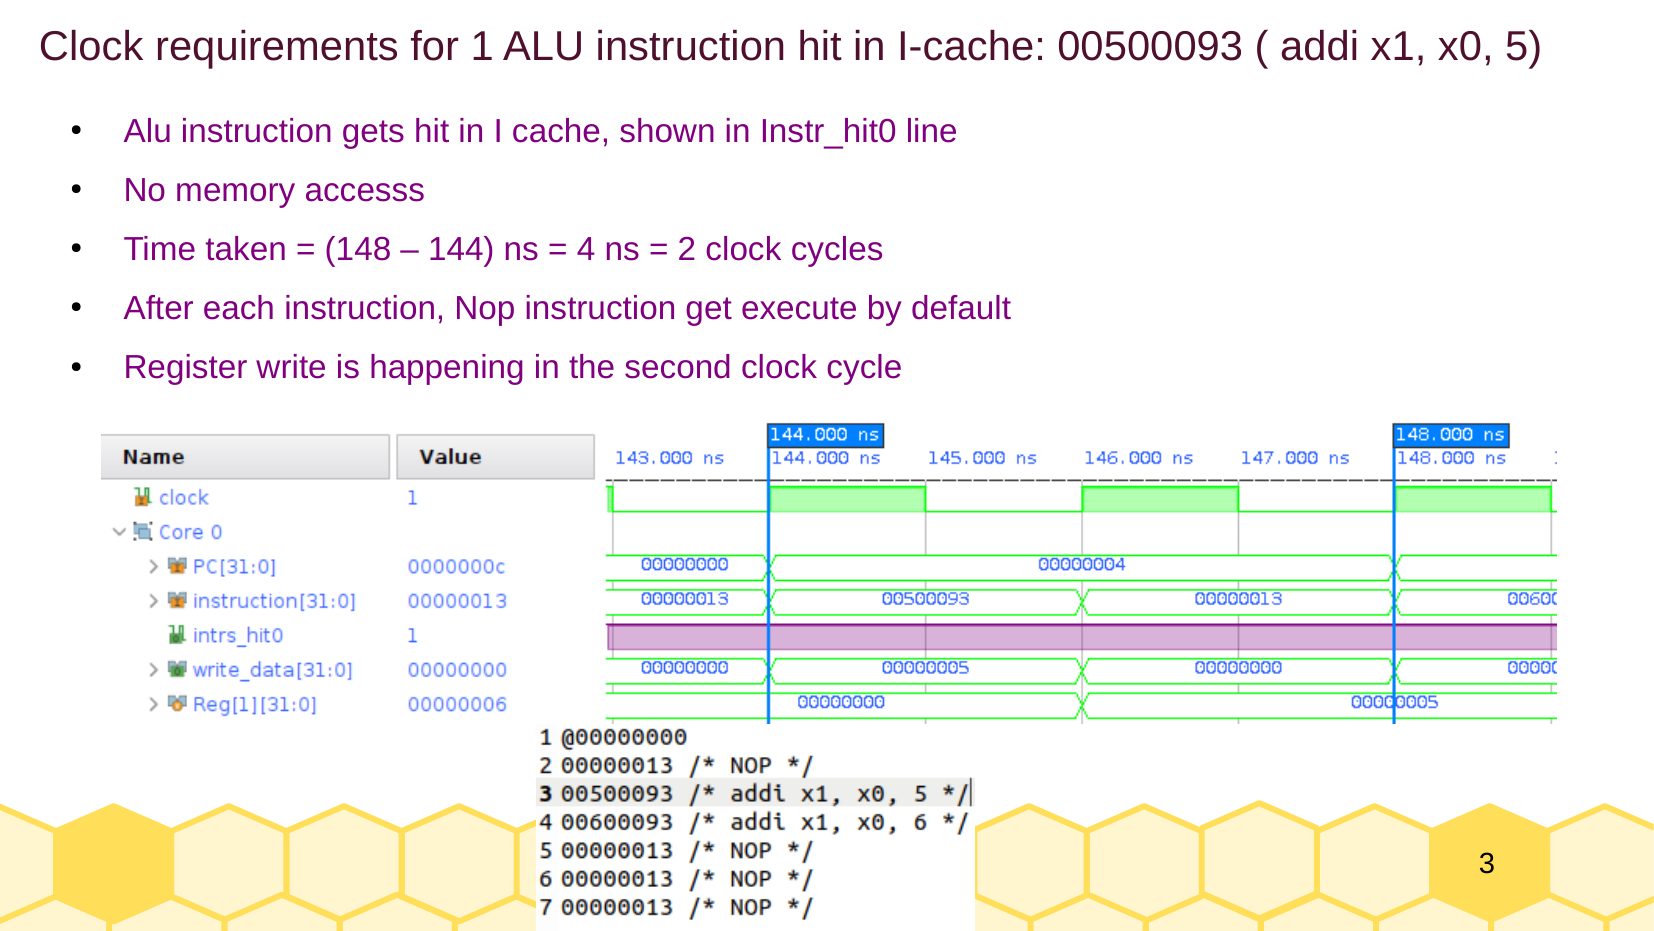

# Clock requirements for 1 ALU instruction hit in I-cache: 00500093 ( addi x1, x0, 5)
Alu instruction gets hit in I cache, shown in Instr_hit0 line
No memory accesss
Time taken = (148 – 144) ns = 4 ns = 2 clock cycles
After each instruction, Nop instruction get execute by default
Register write is happening in the second clock cycle